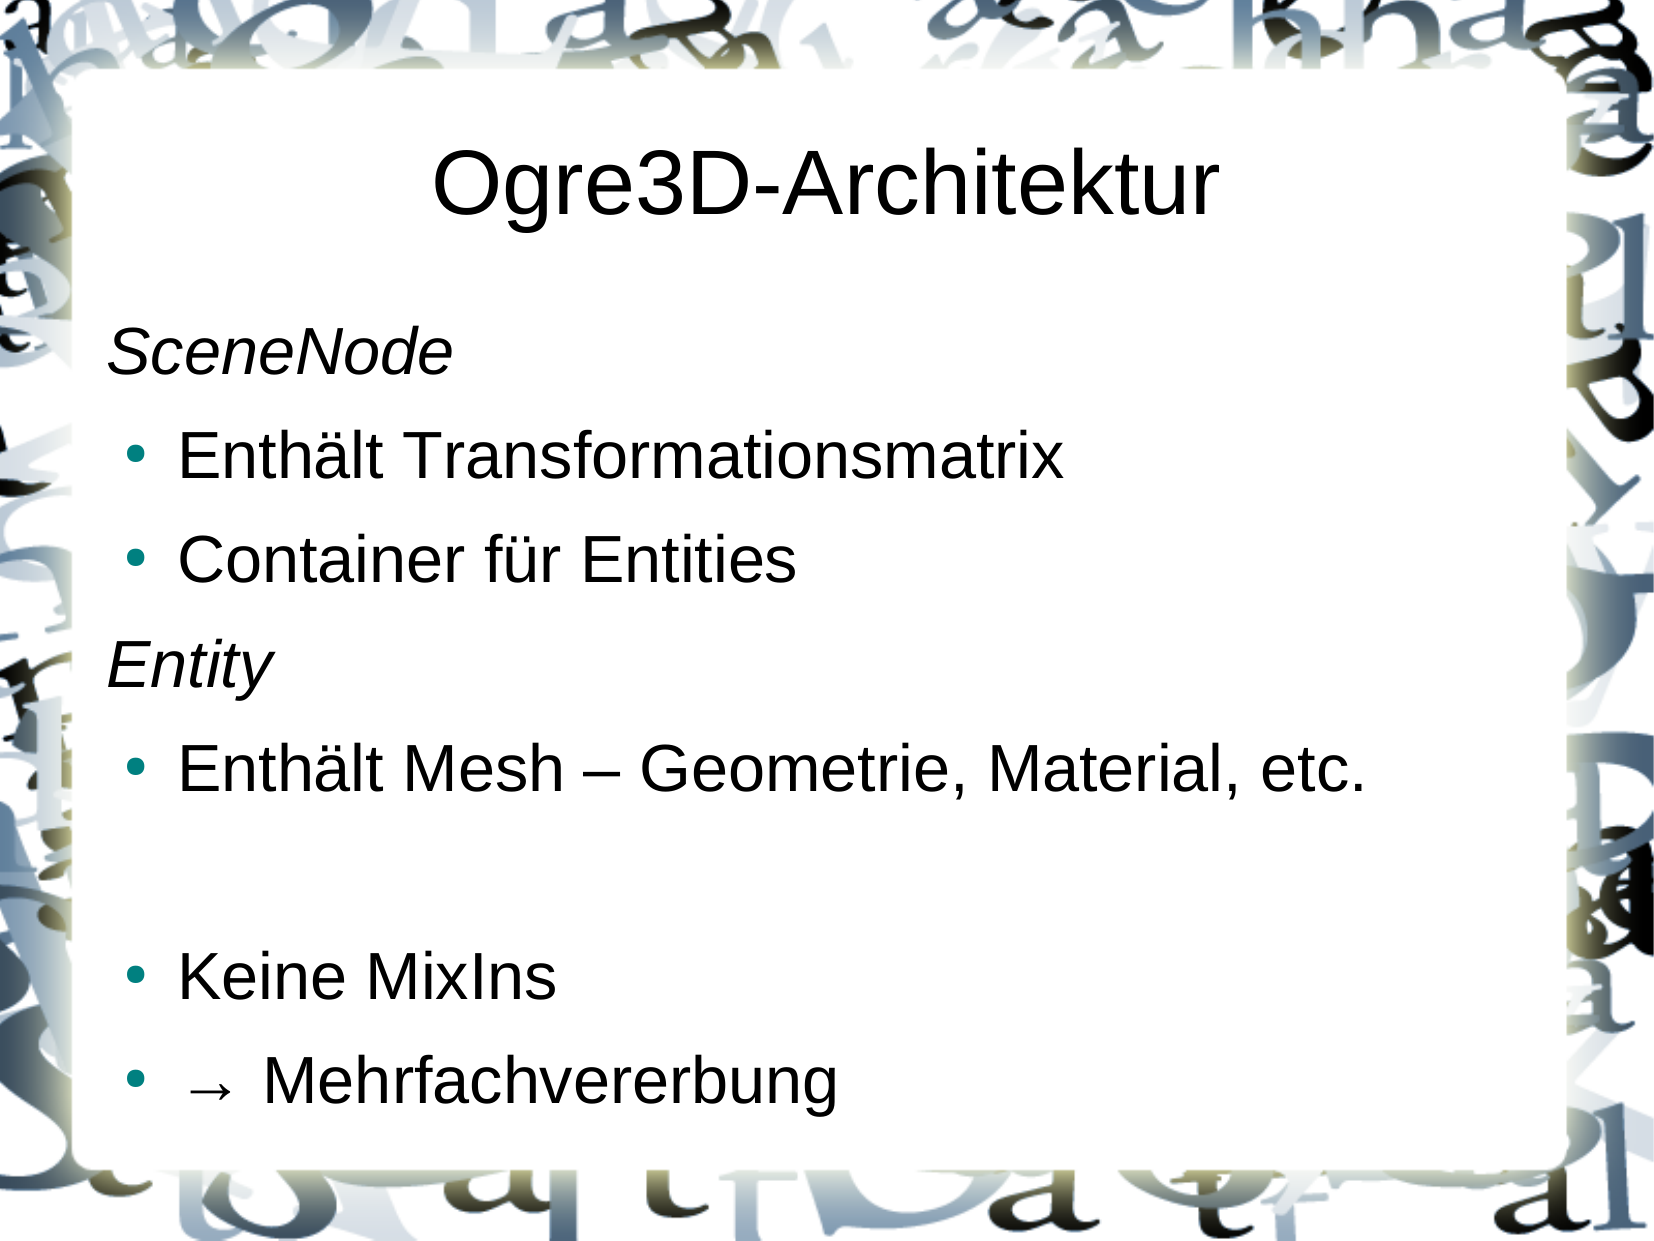

# Ogre3D-Architektur
SceneNode
Enthält Transformationsmatrix
Container für Entities
Entity
Enthält Mesh – Geometrie, Material, etc.
Keine MixIns
→ Mehrfachvererbung